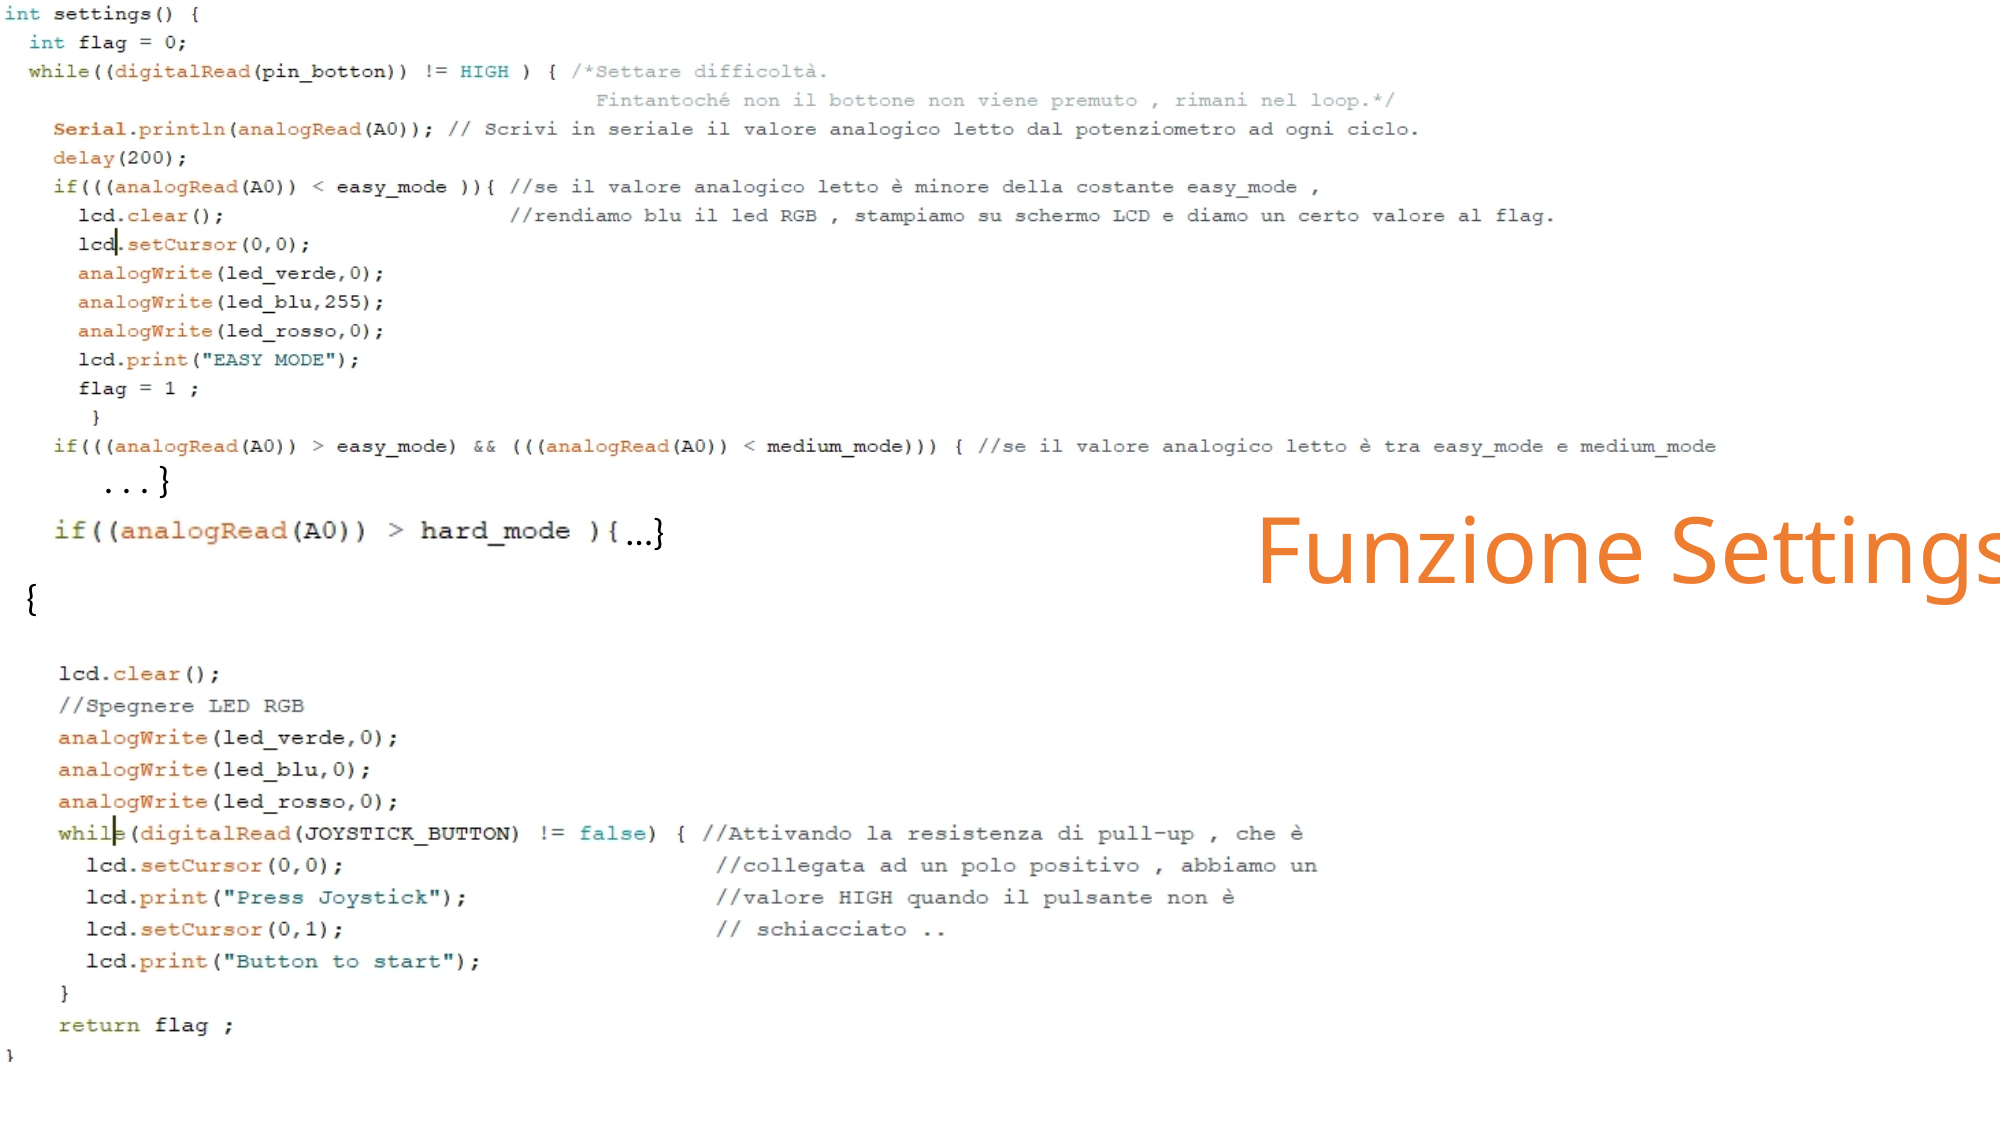

..
}
# Funzione Settings
. . . }
…}
}